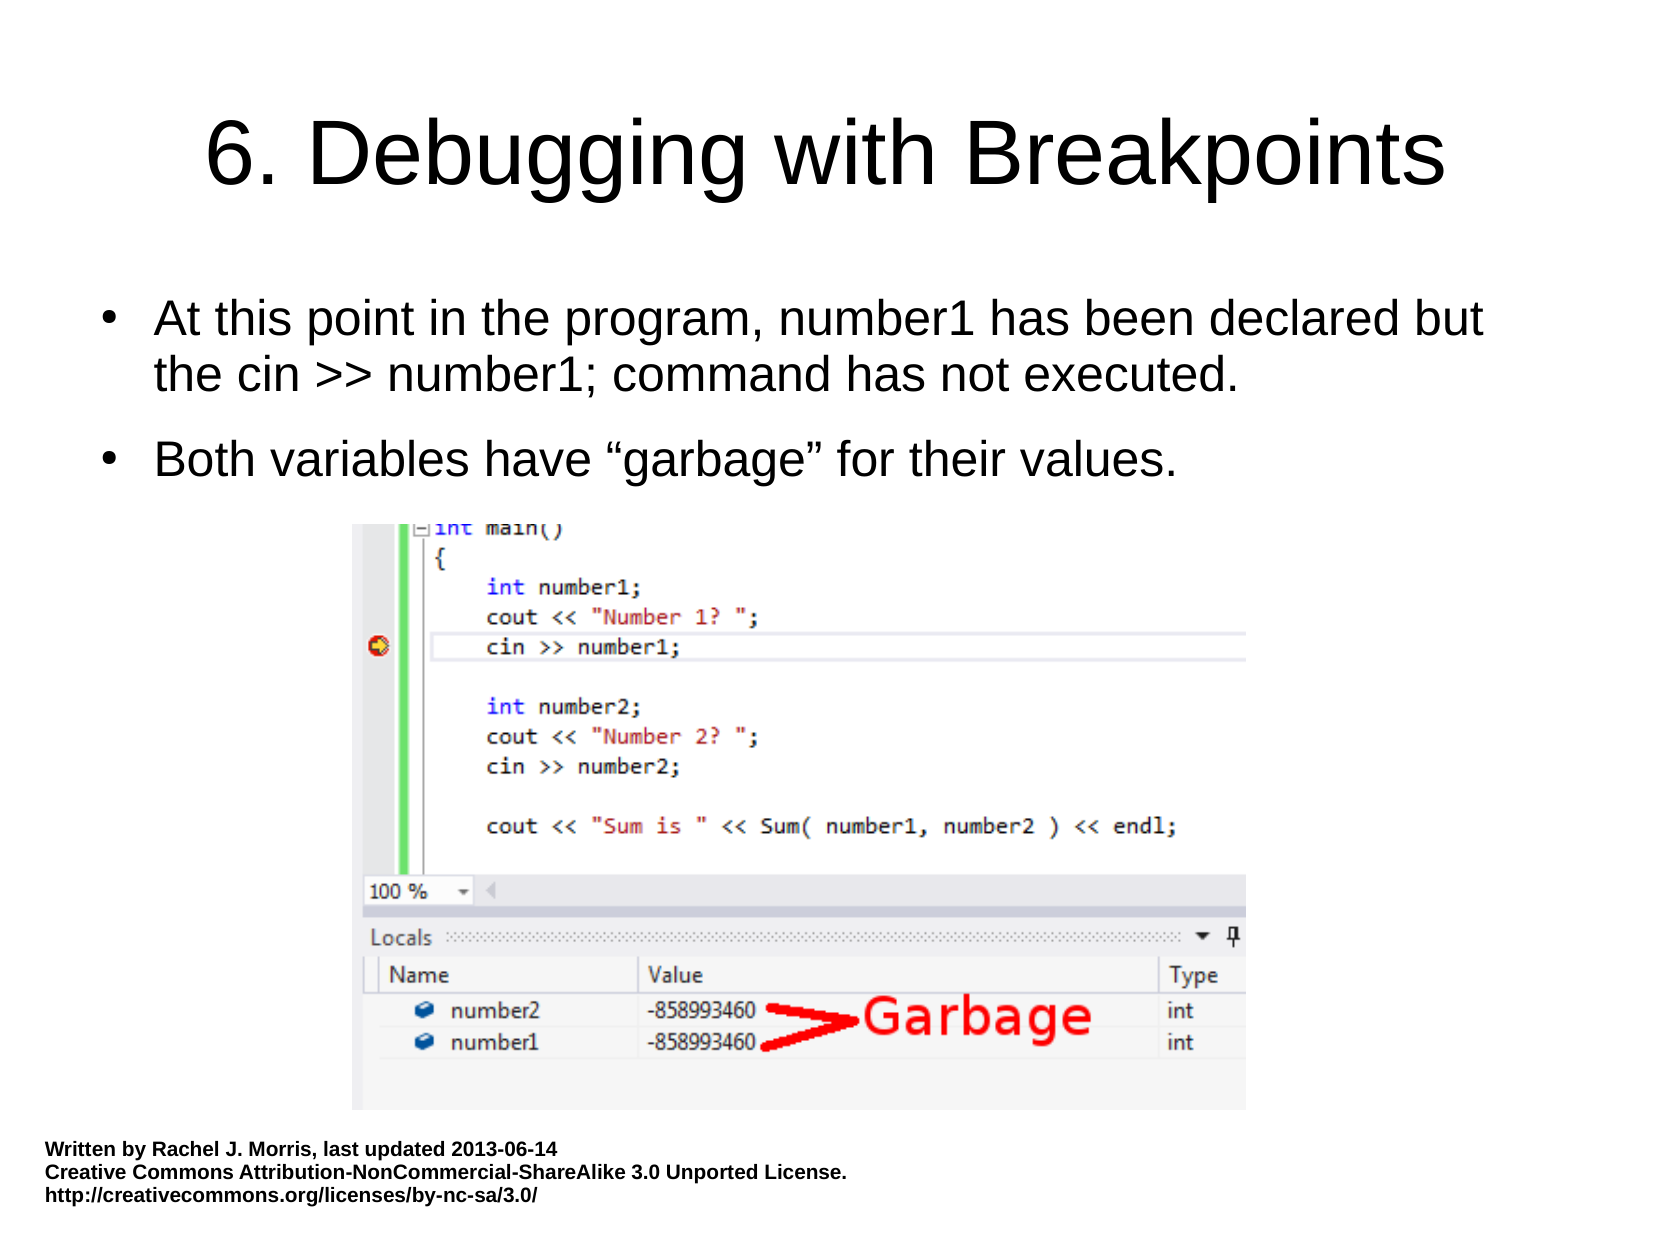

# 6. Debugging with Breakpoints
At this point in the program, number1 has been declared but the cin >> number1; command has not executed.
Both variables have “garbage” for their values.